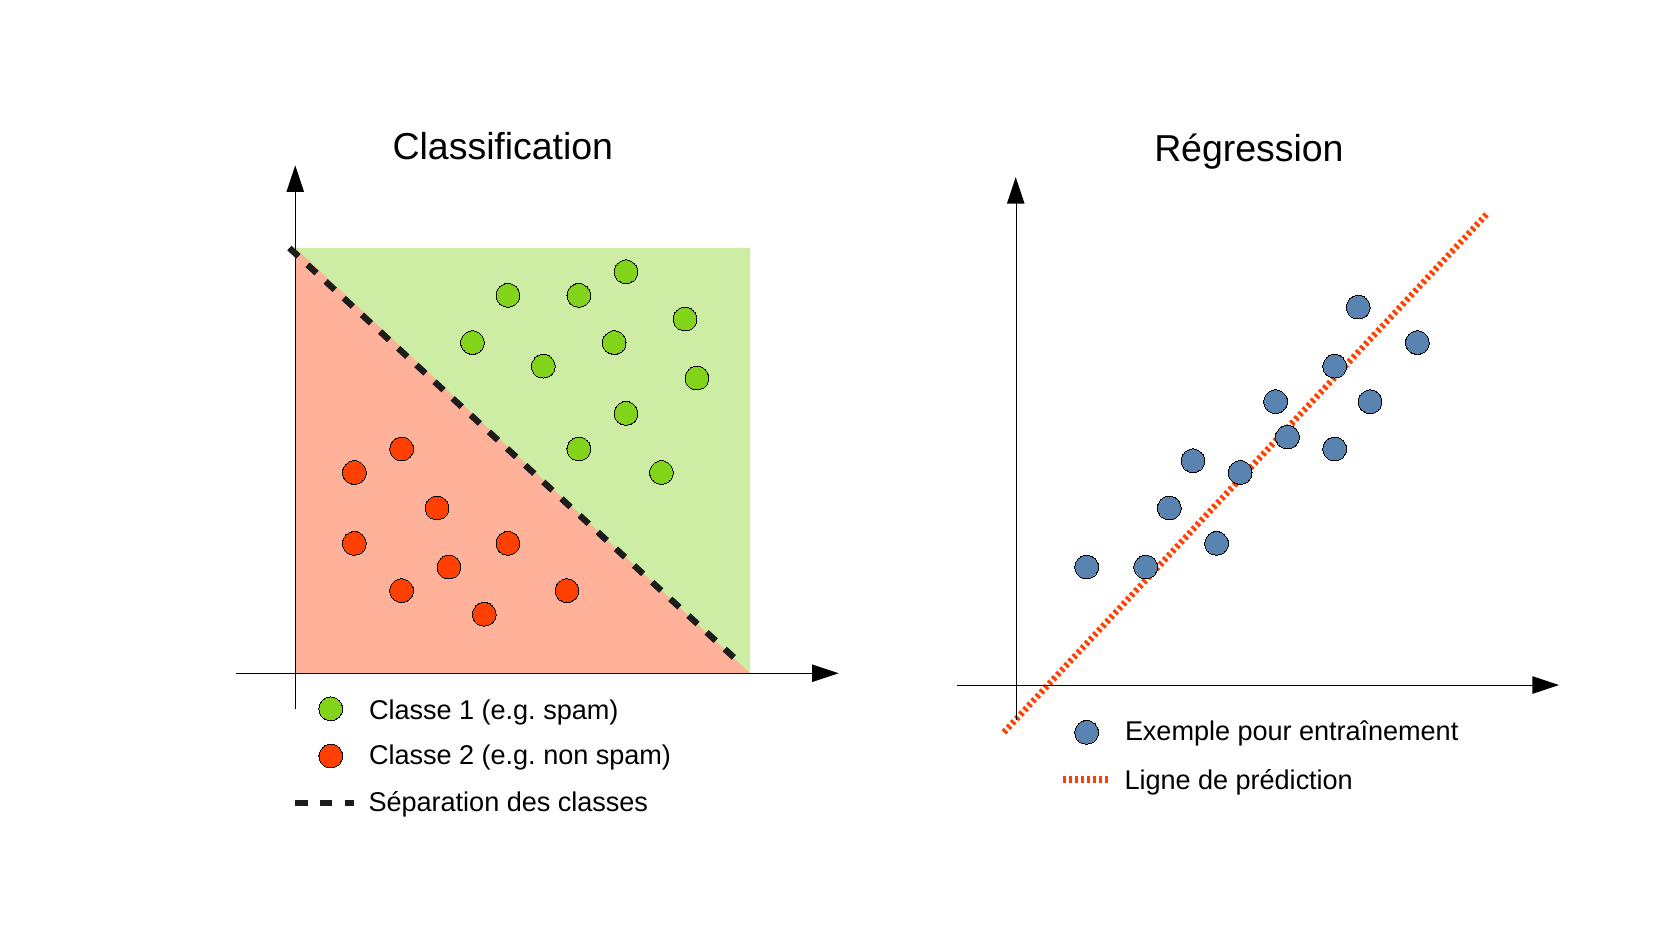

Classification
Régression
Classe 1 (e.g. spam)
Exemple pour entraînement
Classe 2 (e.g. non spam)
Ligne de prédiction
Séparation des classes